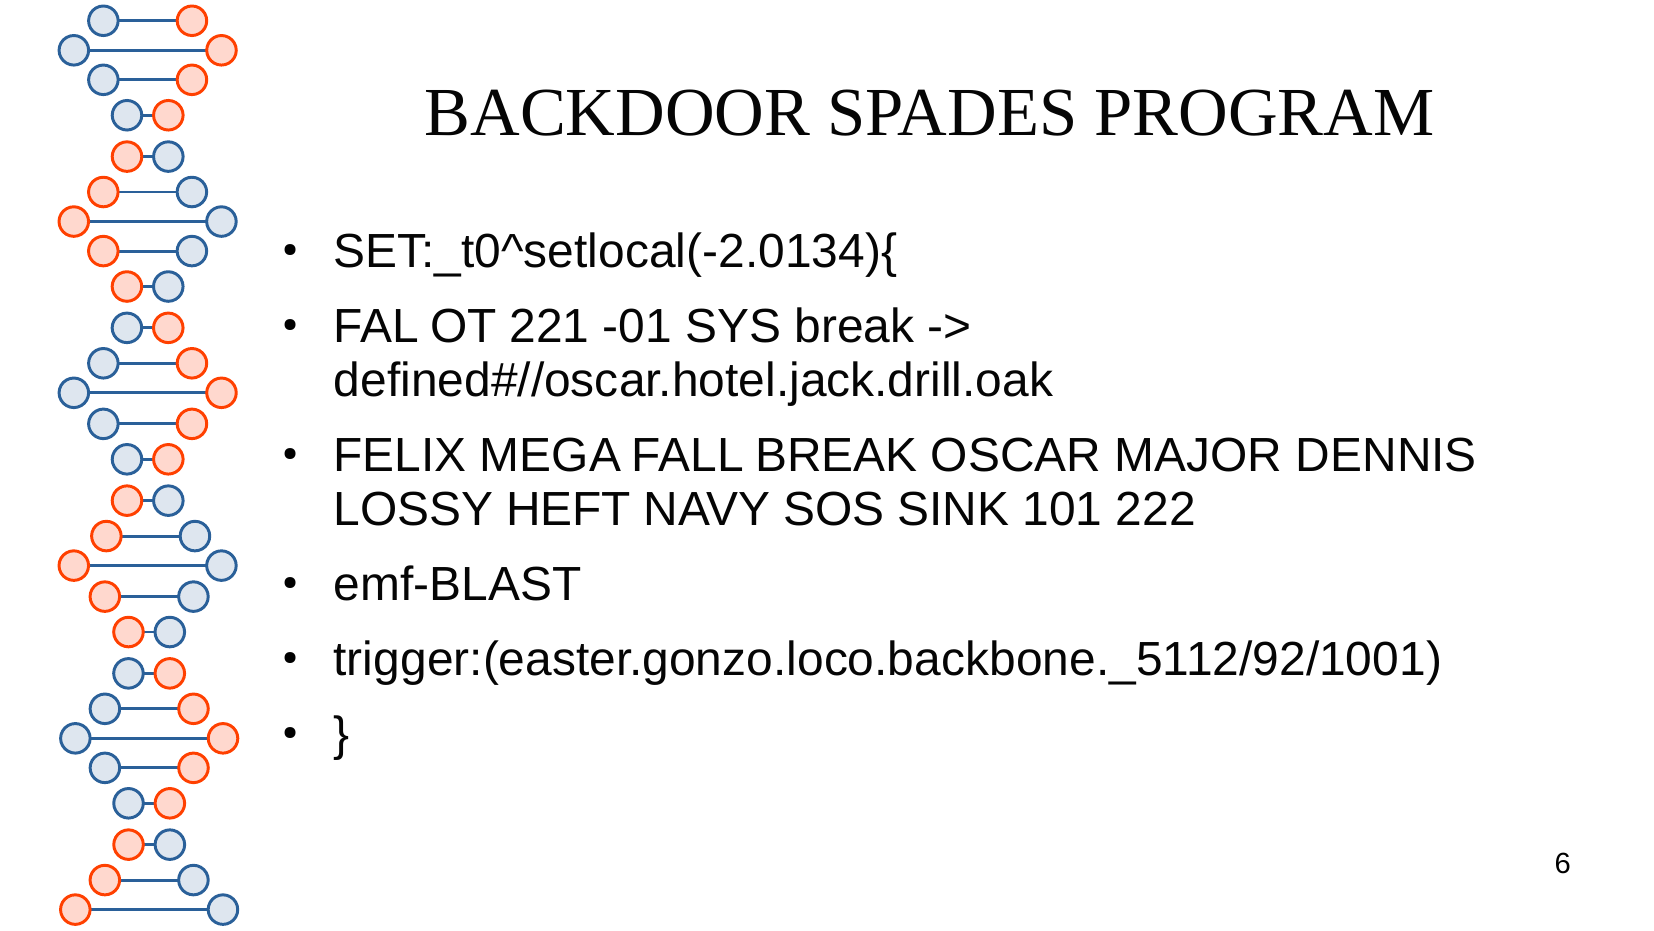

# BACKDOOR SPADES PROGRAM
SET:_t0^setlocal(-2.0134){
FAL OT 221 -01 SYS break -> defined#//oscar.hotel.jack.drill.oak
FELIX MEGA FALL BREAK OSCAR MAJOR DENNIS LOSSY HEFT NAVY SOS SINK 101 222
emf-BLAST
trigger:(easter.gonzo.loco.backbone._5112/92/1001)
}
6